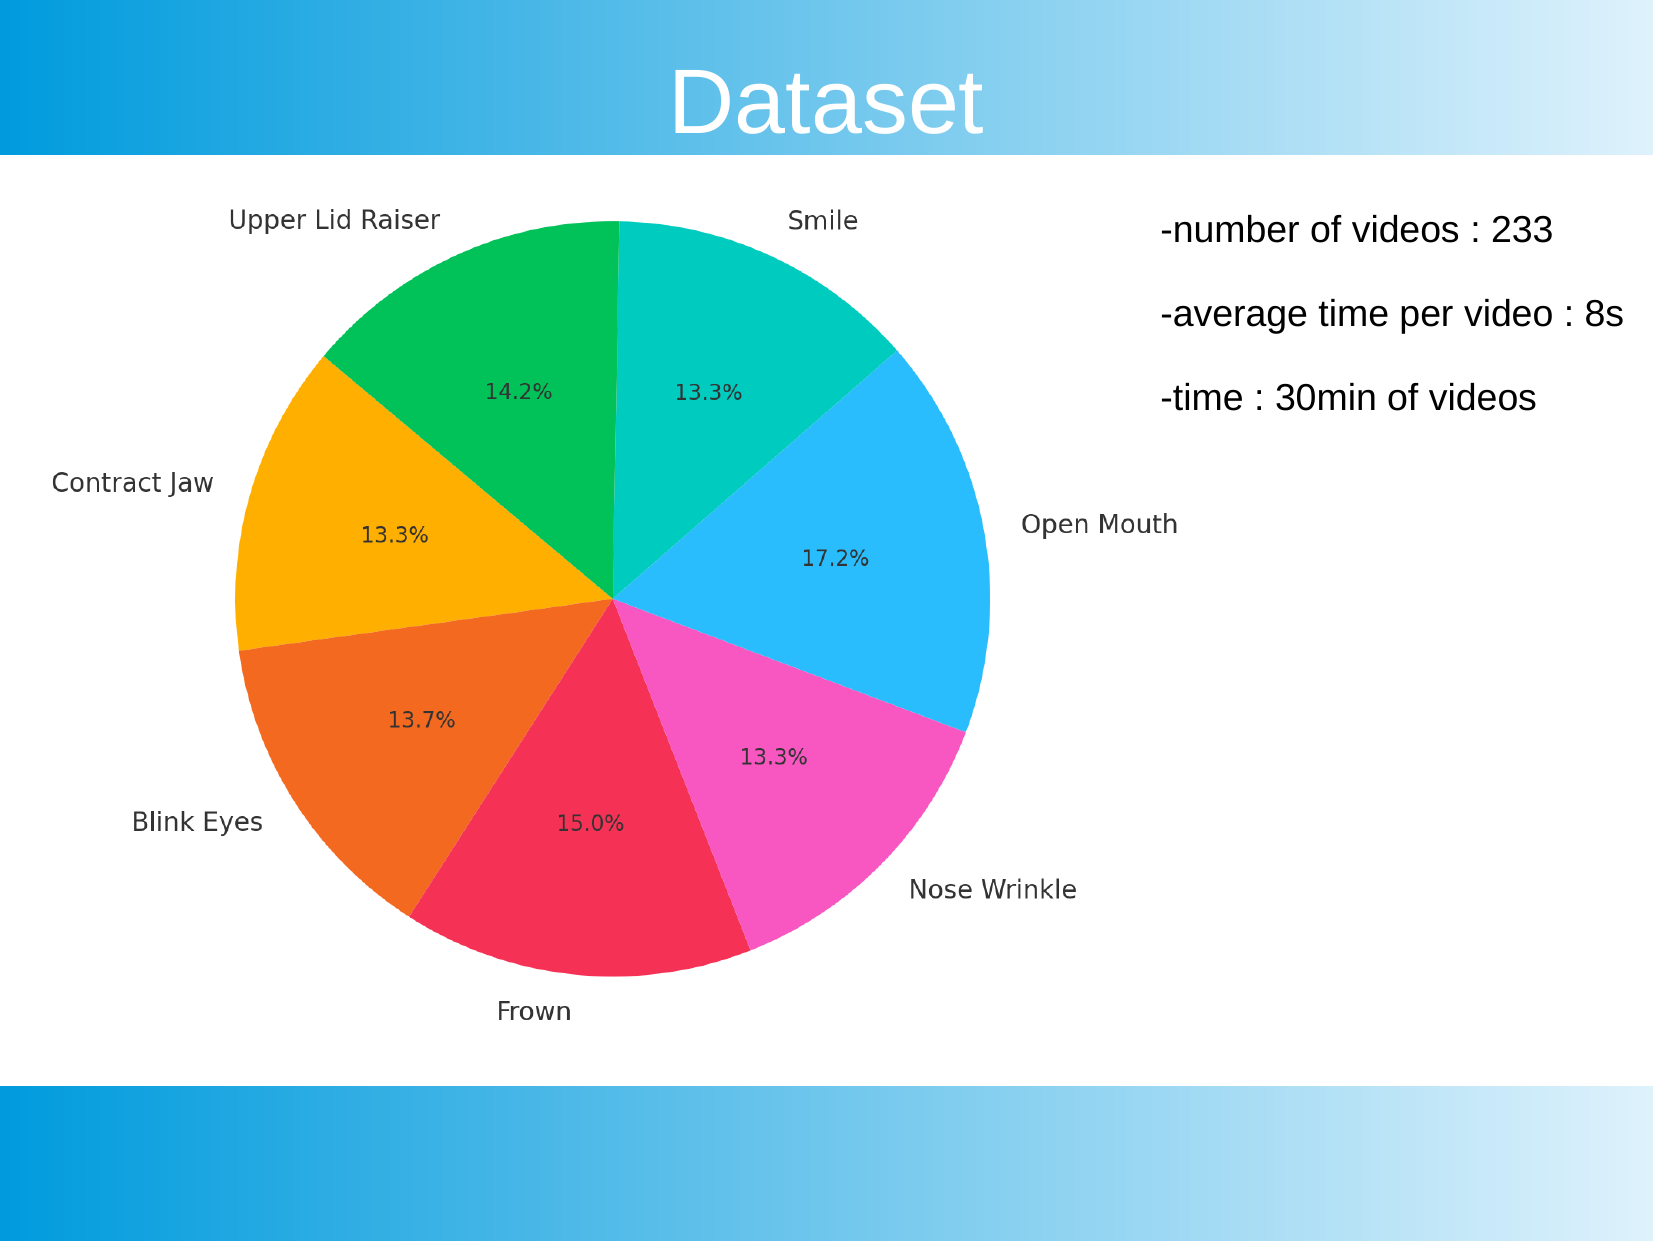

# Dataset
-number of videos : 233
-average time per video : 8s
-time : 30min of videos